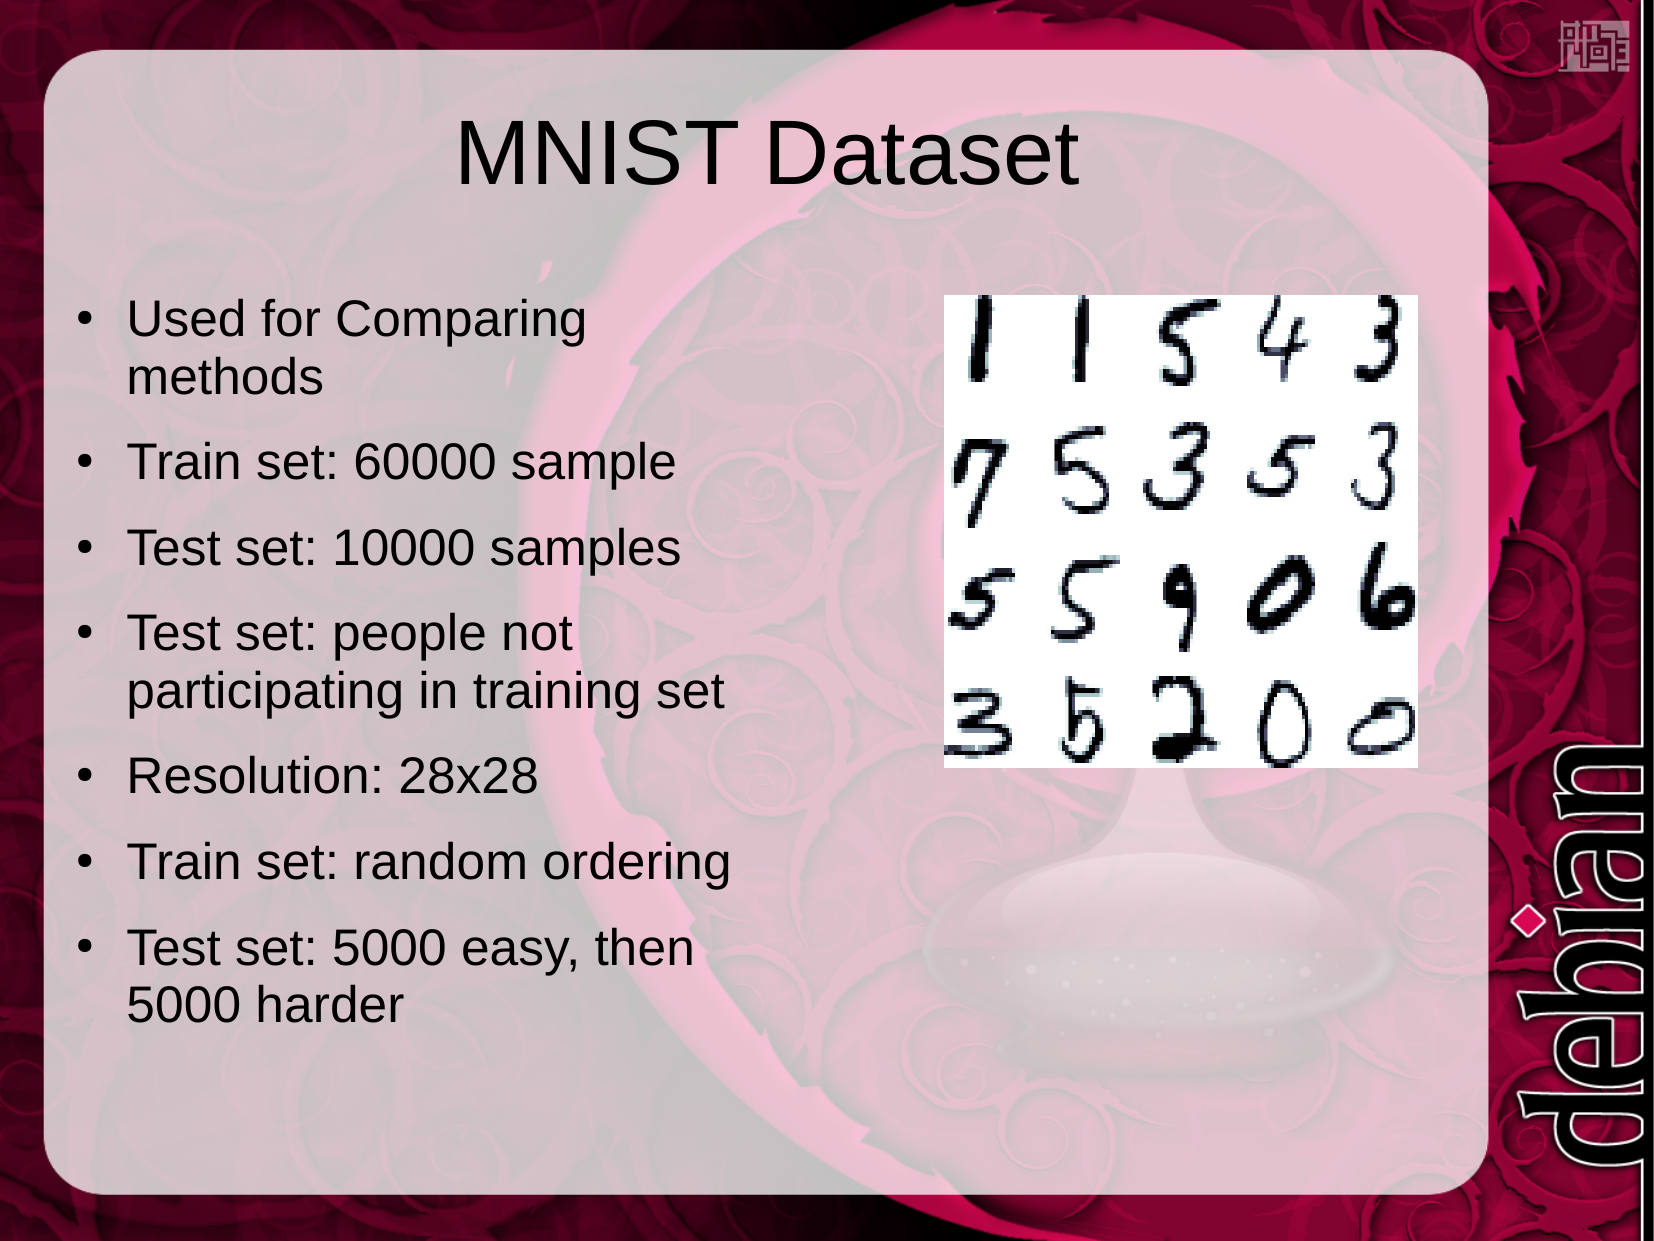

# MNIST Dataset
Used for Comparing methods
Train set: 60000 sample
Test set: 10000 samples
Test set: people not participating in training set
Resolution: 28x28
Train set: random ordering
Test set: 5000 easy, then 5000 harder